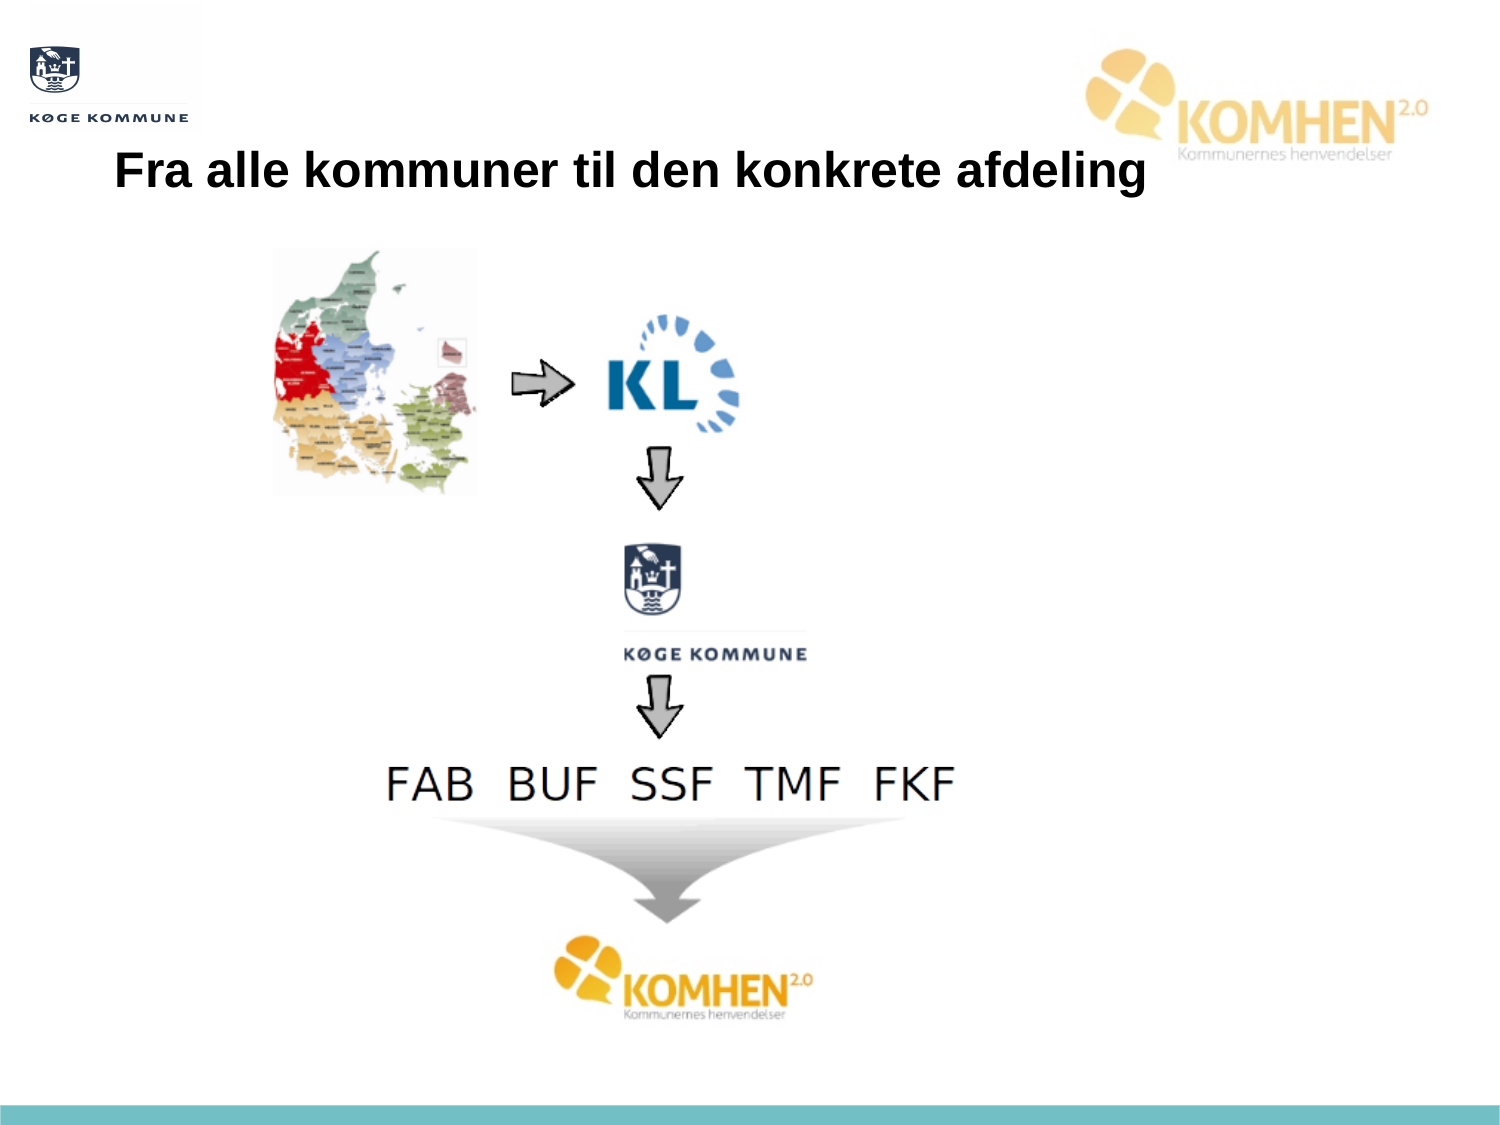

Fra alle kommuner til den konkrete afdeling